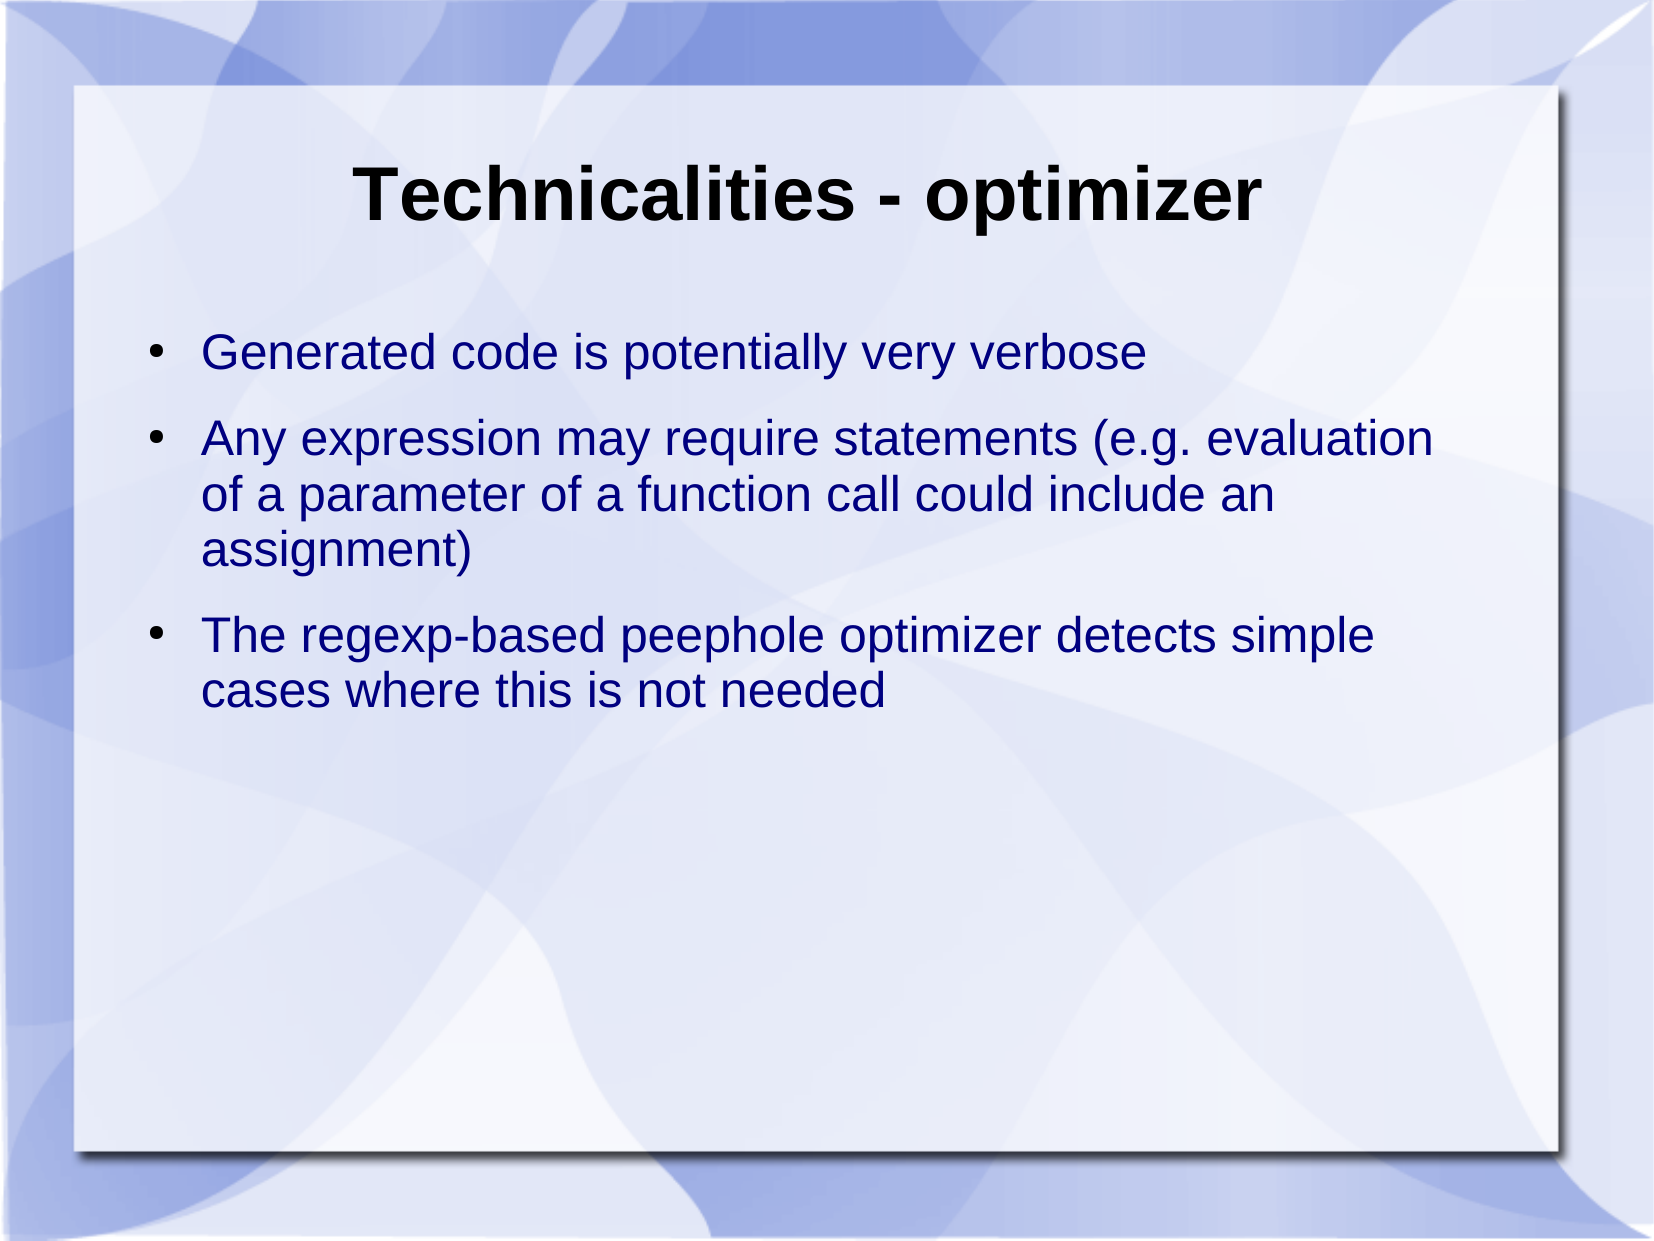

# Technicalities - optimizer
Generated code is potentially very verbose
Any expression may require statements (e.g. evaluation of a parameter of a function call could include an assignment)
The regexp-based peephole optimizer detects simple cases where this is not needed